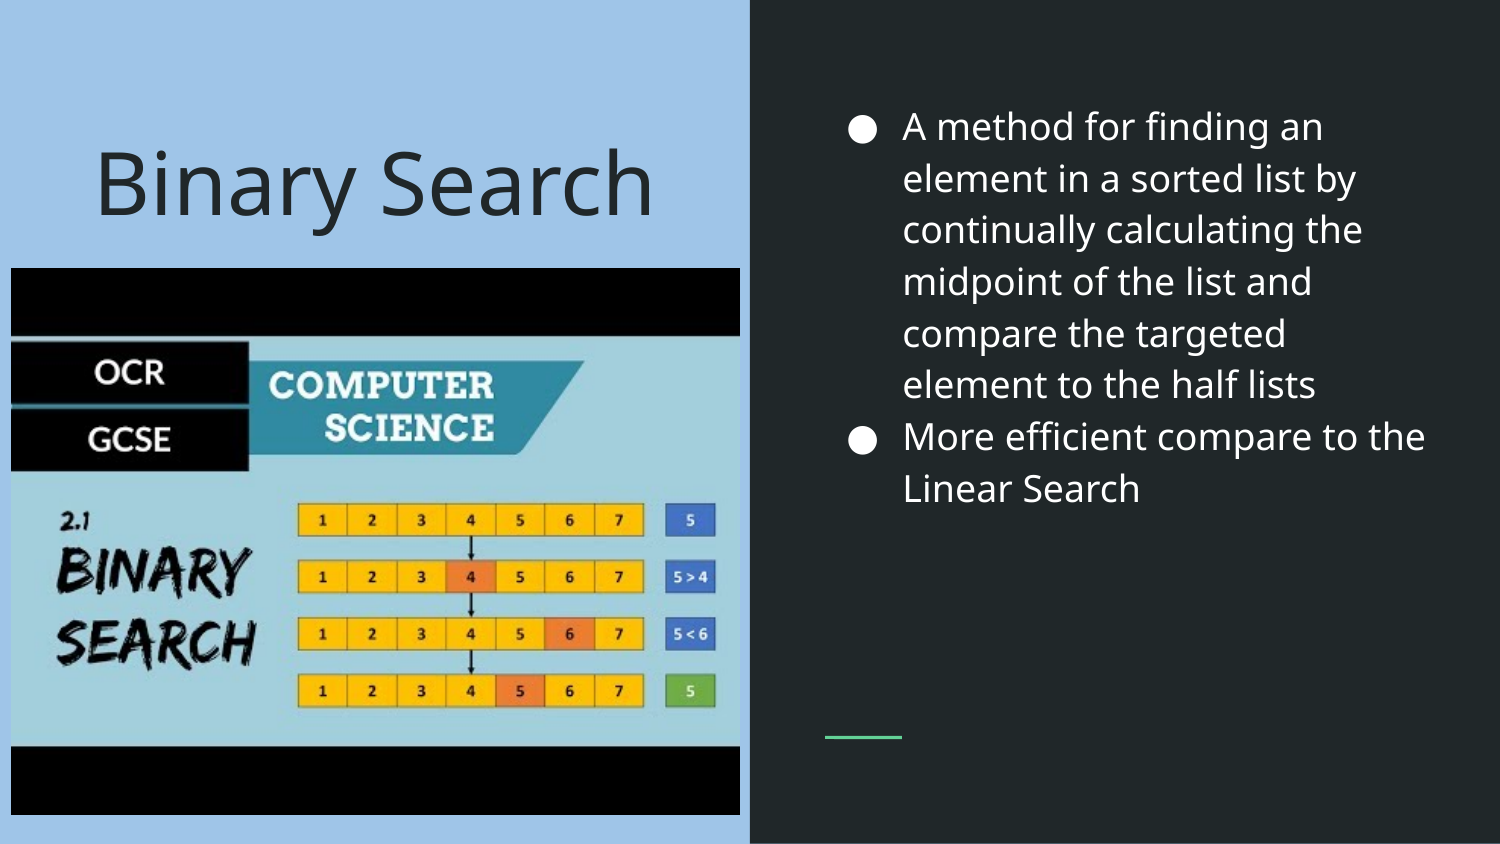

# Binary Search
A method for finding an element in a sorted list by continually calculating the midpoint of the list and compare the targeted element to the half lists
More efficient compare to the Linear Search